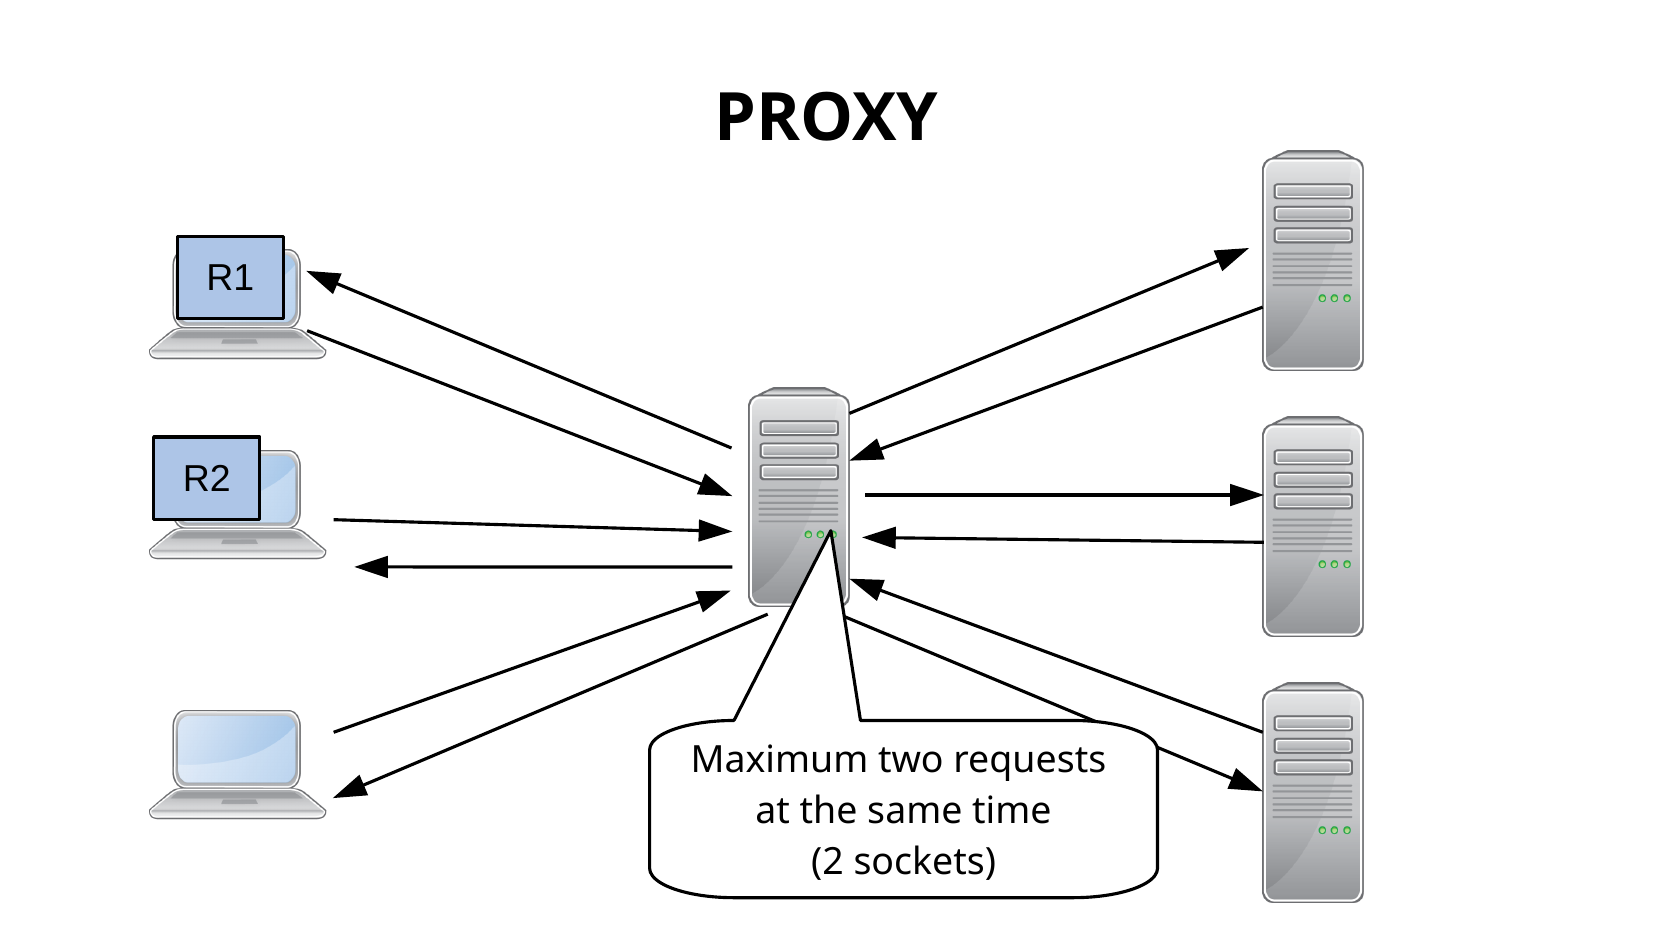

# PROXY
R1
R2
Maximum two requests
at the same time
(2 sockets)